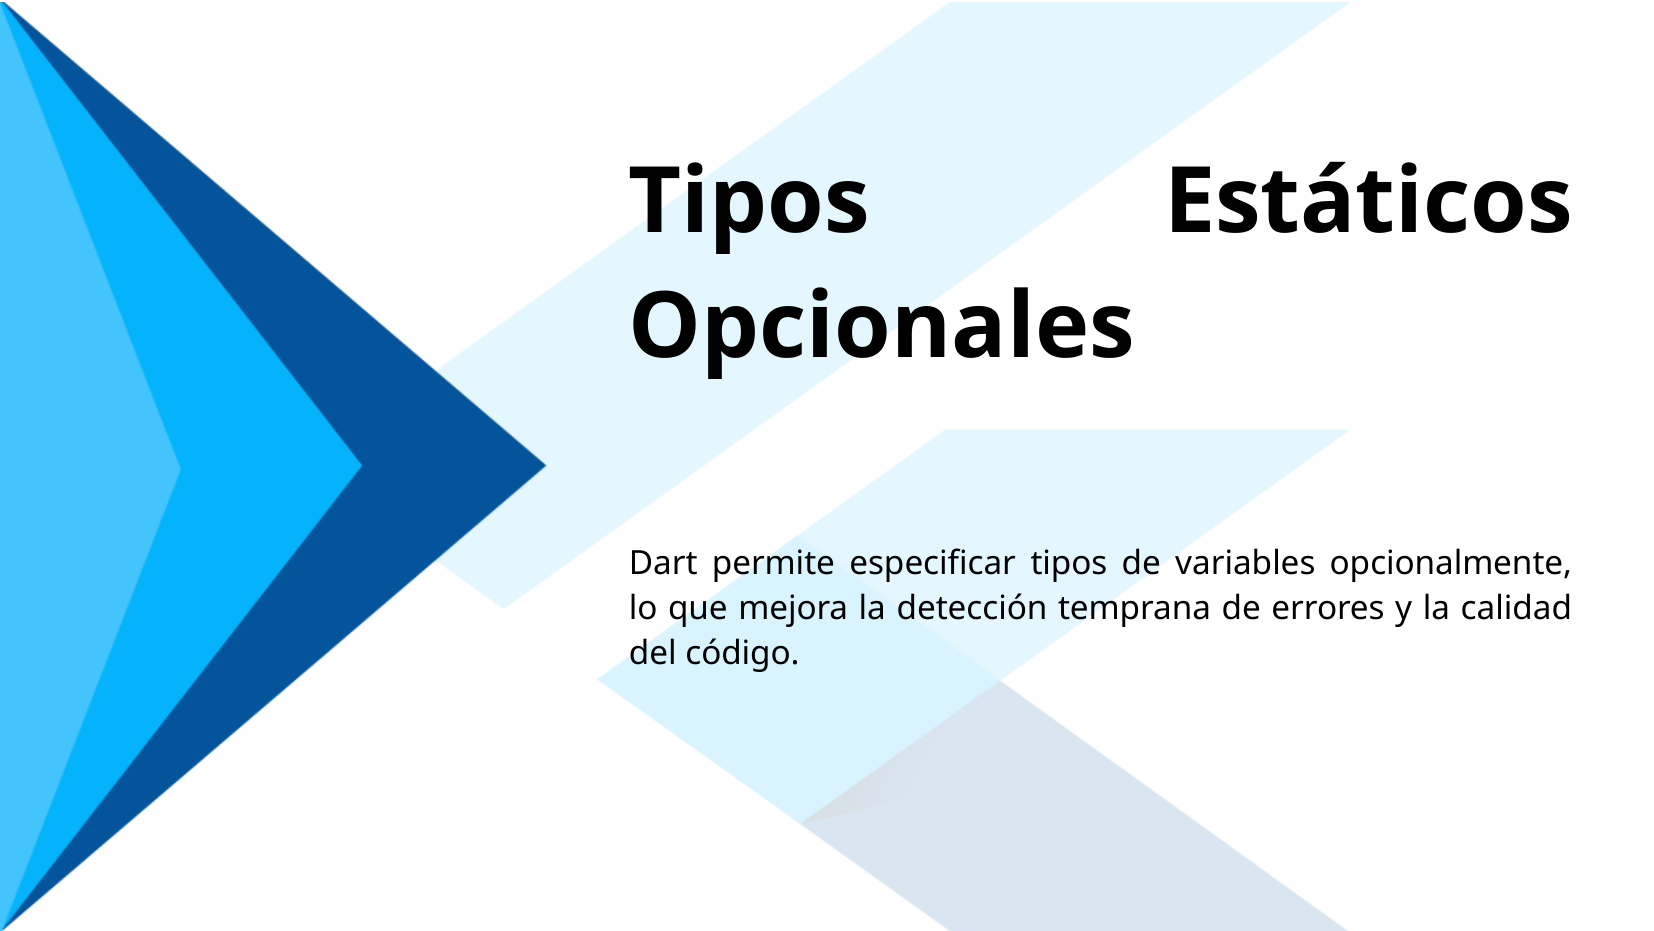

Tipos Estáticos Opcionales
Dart permite especificar tipos de variables opcionalmente, lo que mejora la detección temprana de errores y la calidad del código.